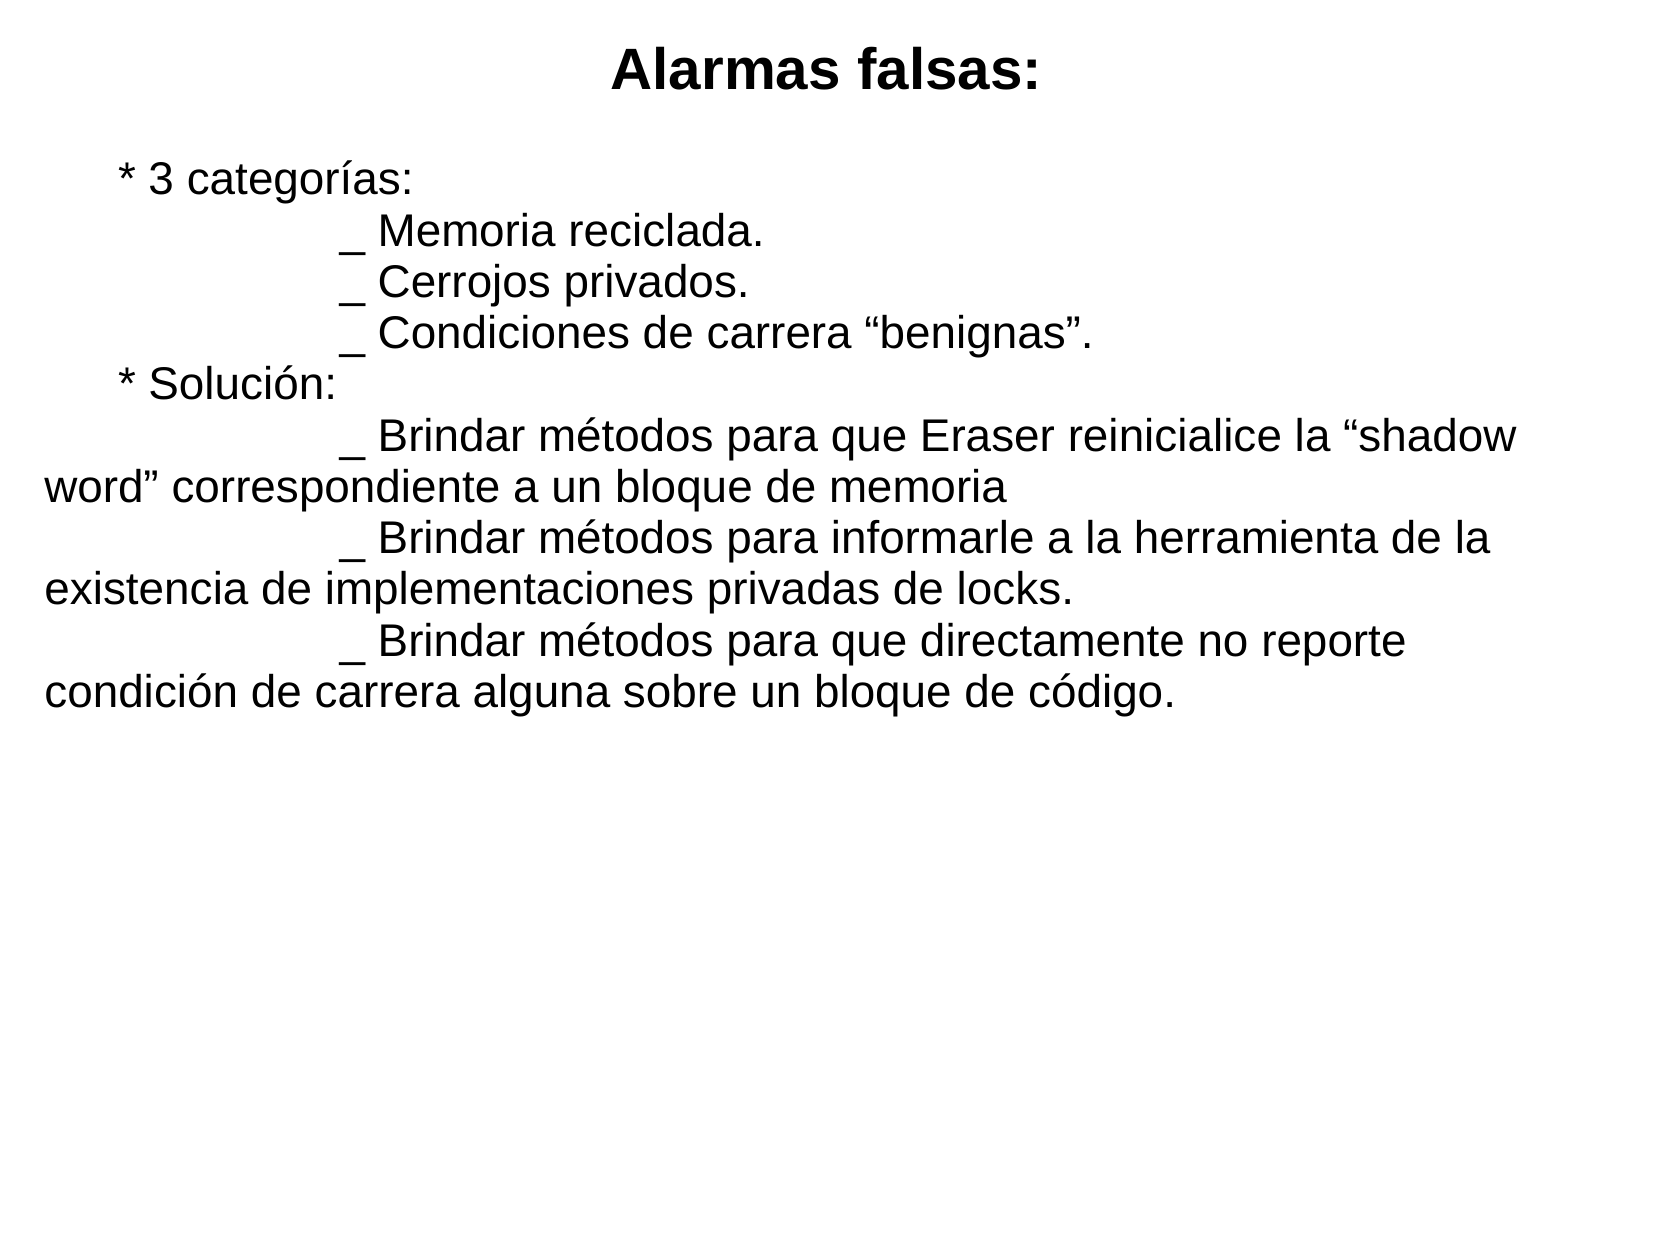

Alarmas falsas:
	* 3 categorías:
				_ Memoria reciclada.
				_ Cerrojos privados.
				_ Condiciones de carrera “benignas”.
	* Solución:
				_ Brindar métodos para que Eraser reinicialice la “shadow word” correspondiente a un bloque de memoria
				_ Brindar métodos para informarle a la herramienta de la existencia de implementaciones privadas de locks.
				_ Brindar métodos para que directamente no reporte condición de carrera alguna sobre un bloque de código.